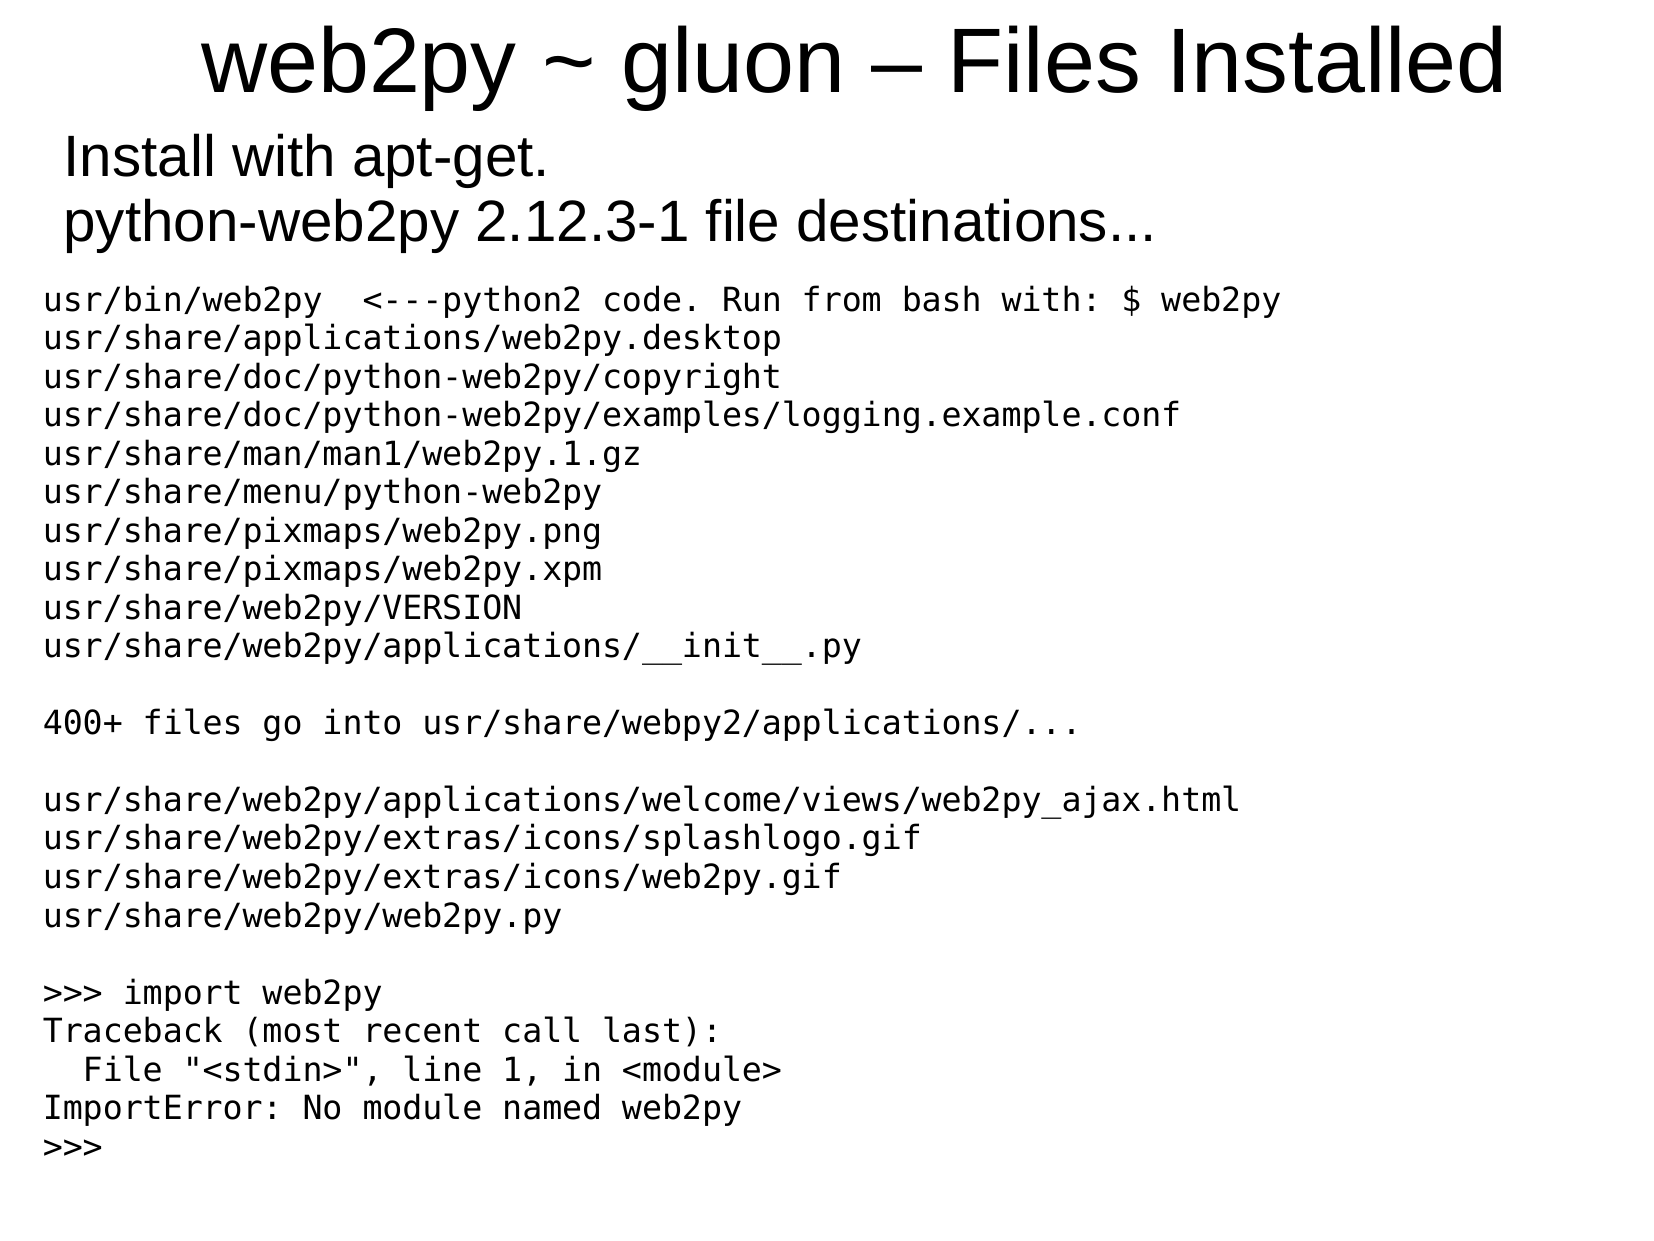

# web2py ~ gluon – Files Installed
Install with apt-get.
python-web2py 2.12.3-1 file destinations...
usr/bin/web2py <---python2 code. Run from bash with: $ web2py
usr/share/applications/web2py.desktop
usr/share/doc/python-web2py/copyright
usr/share/doc/python-web2py/examples/logging.example.conf
usr/share/man/man1/web2py.1.gz
usr/share/menu/python-web2py
usr/share/pixmaps/web2py.png
usr/share/pixmaps/web2py.xpm
usr/share/web2py/VERSION
usr/share/web2py/applications/__init__.py
400+ files go into usr/share/webpy2/applications/...
usr/share/web2py/applications/welcome/views/web2py_ajax.html
usr/share/web2py/extras/icons/splashlogo.gif
usr/share/web2py/extras/icons/web2py.gif
usr/share/web2py/web2py.py
>>> import web2py
Traceback (most recent call last):
 File "<stdin>", line 1, in <module>
ImportError: No module named web2py
>>>